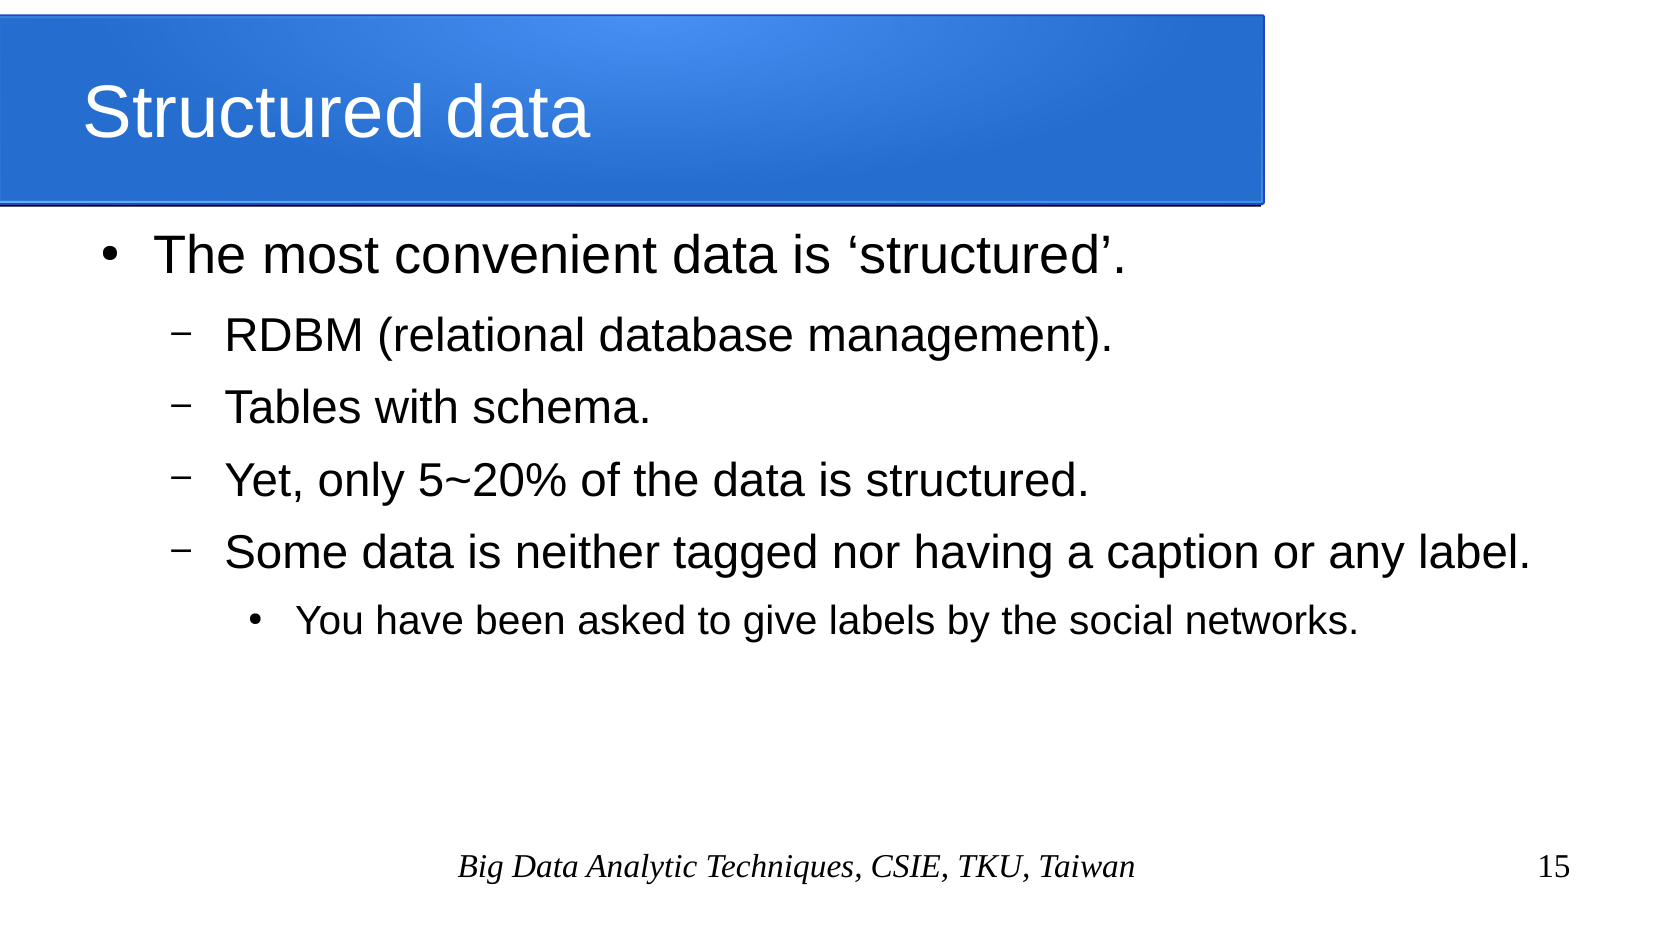

# Structured data
The most convenient data is ‘structured’.
RDBM (relational database management).
Tables with schema.
Yet, only 5~20% of the data is structured.
Some data is neither tagged nor having a caption or any label.
You have been asked to give labels by the social networks.
Big Data Analytic Techniques, CSIE, TKU, Taiwan
15